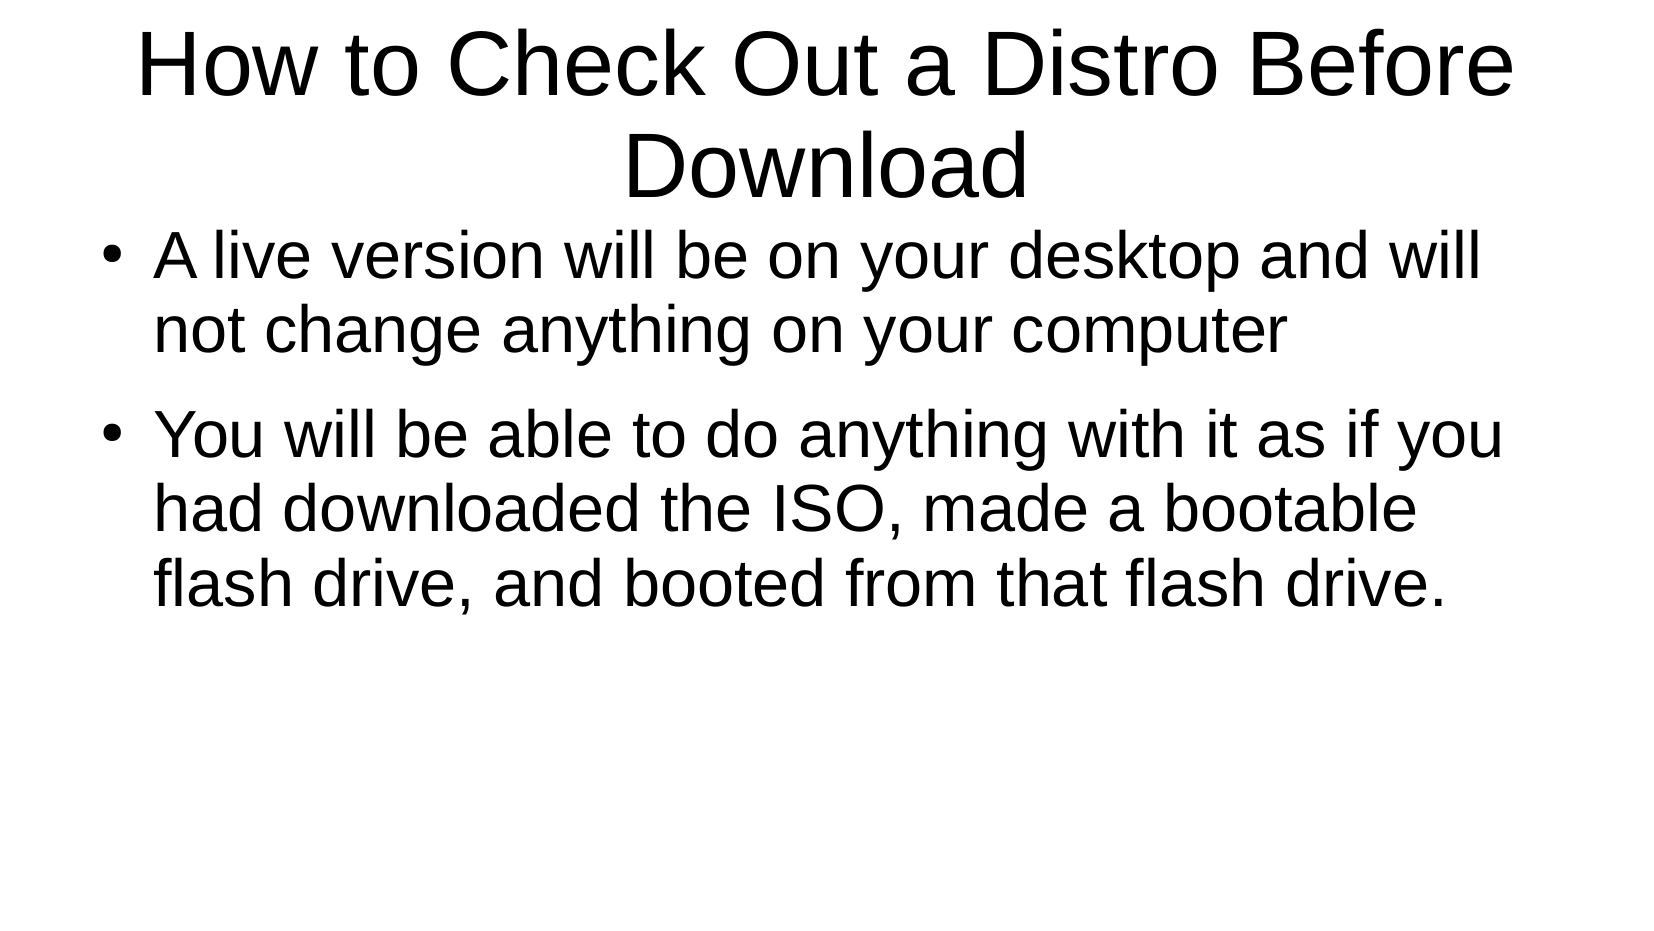

# How to Check Out a Distro Before Download
A live version will be on your desktop and will not change anything on your computer
You will be able to do anything with it as if you had downloaded the ISO, made a bootable flash drive, and booted from that flash drive.